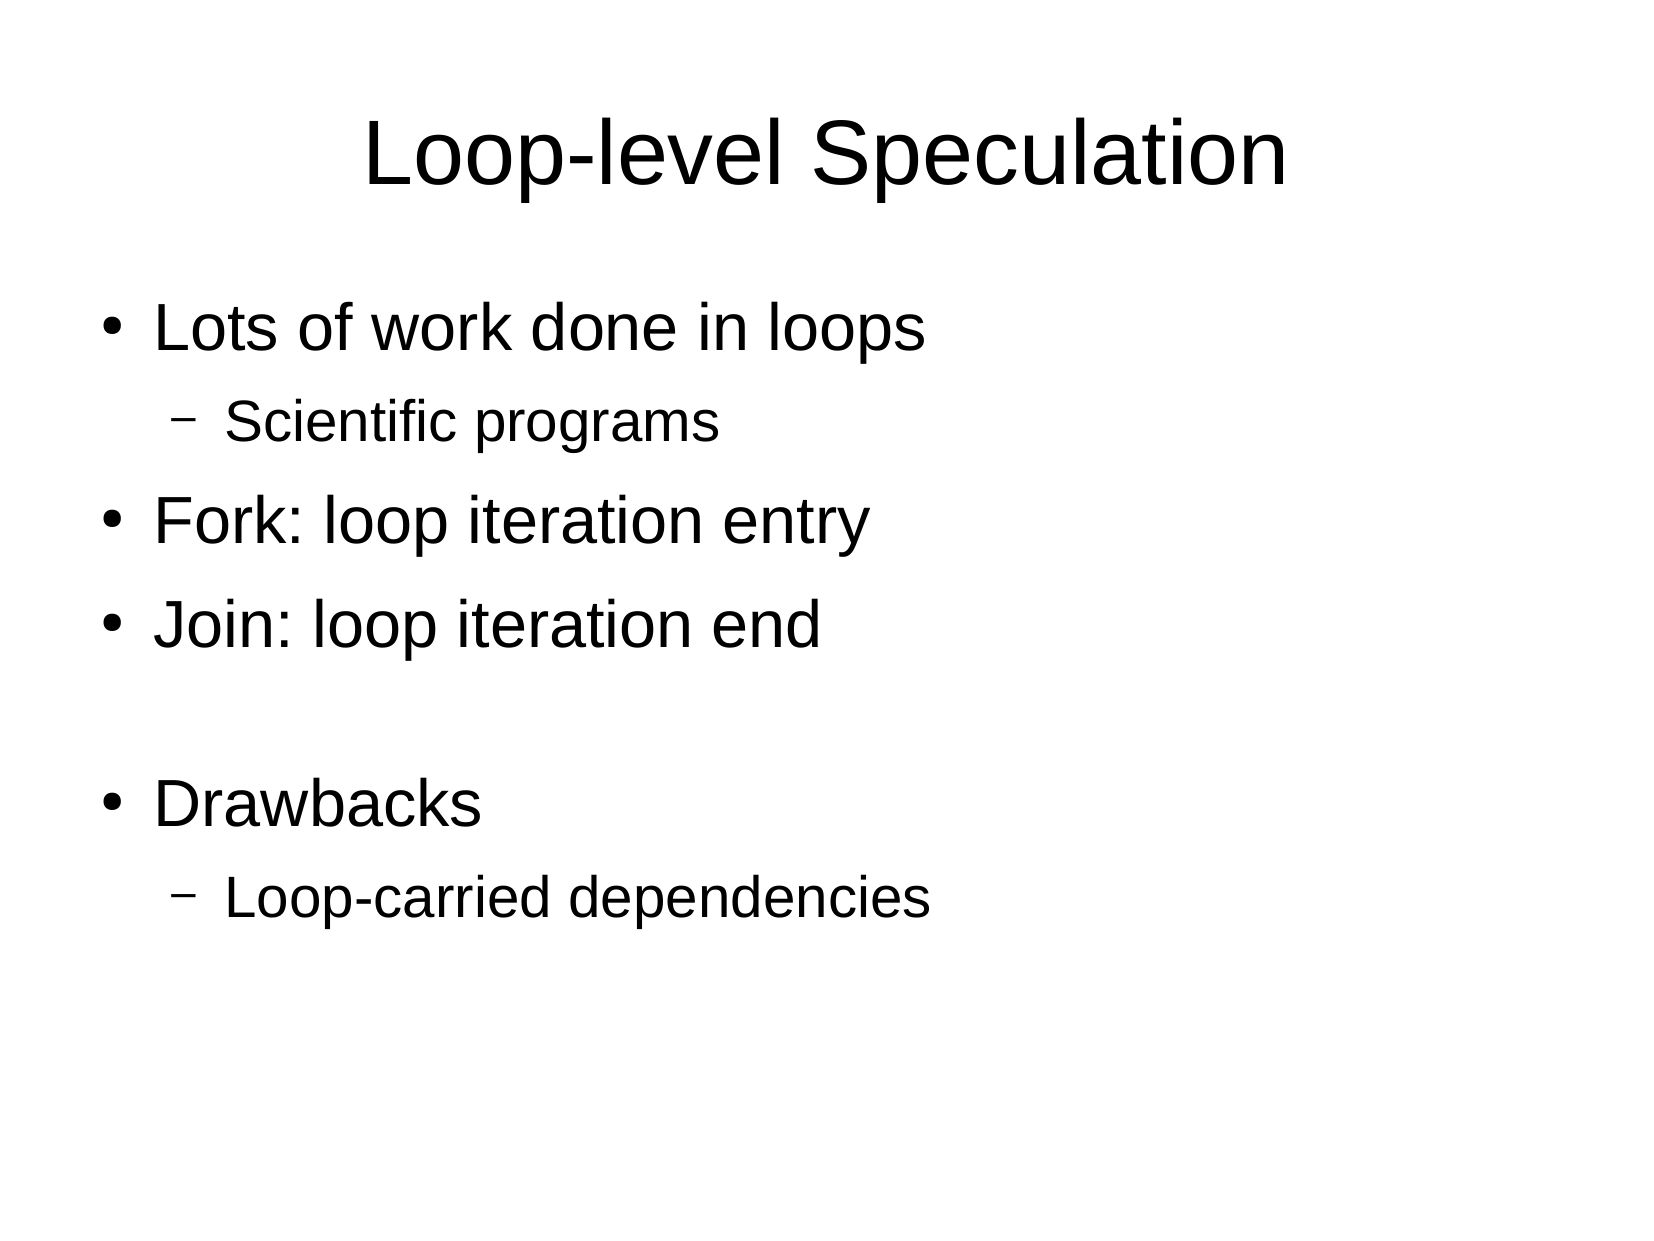

# Loop-level Speculation
Lots of work done in loops
Scientific programs
Fork: loop iteration entry
Join: loop iteration end
Drawbacks
Loop-carried dependencies